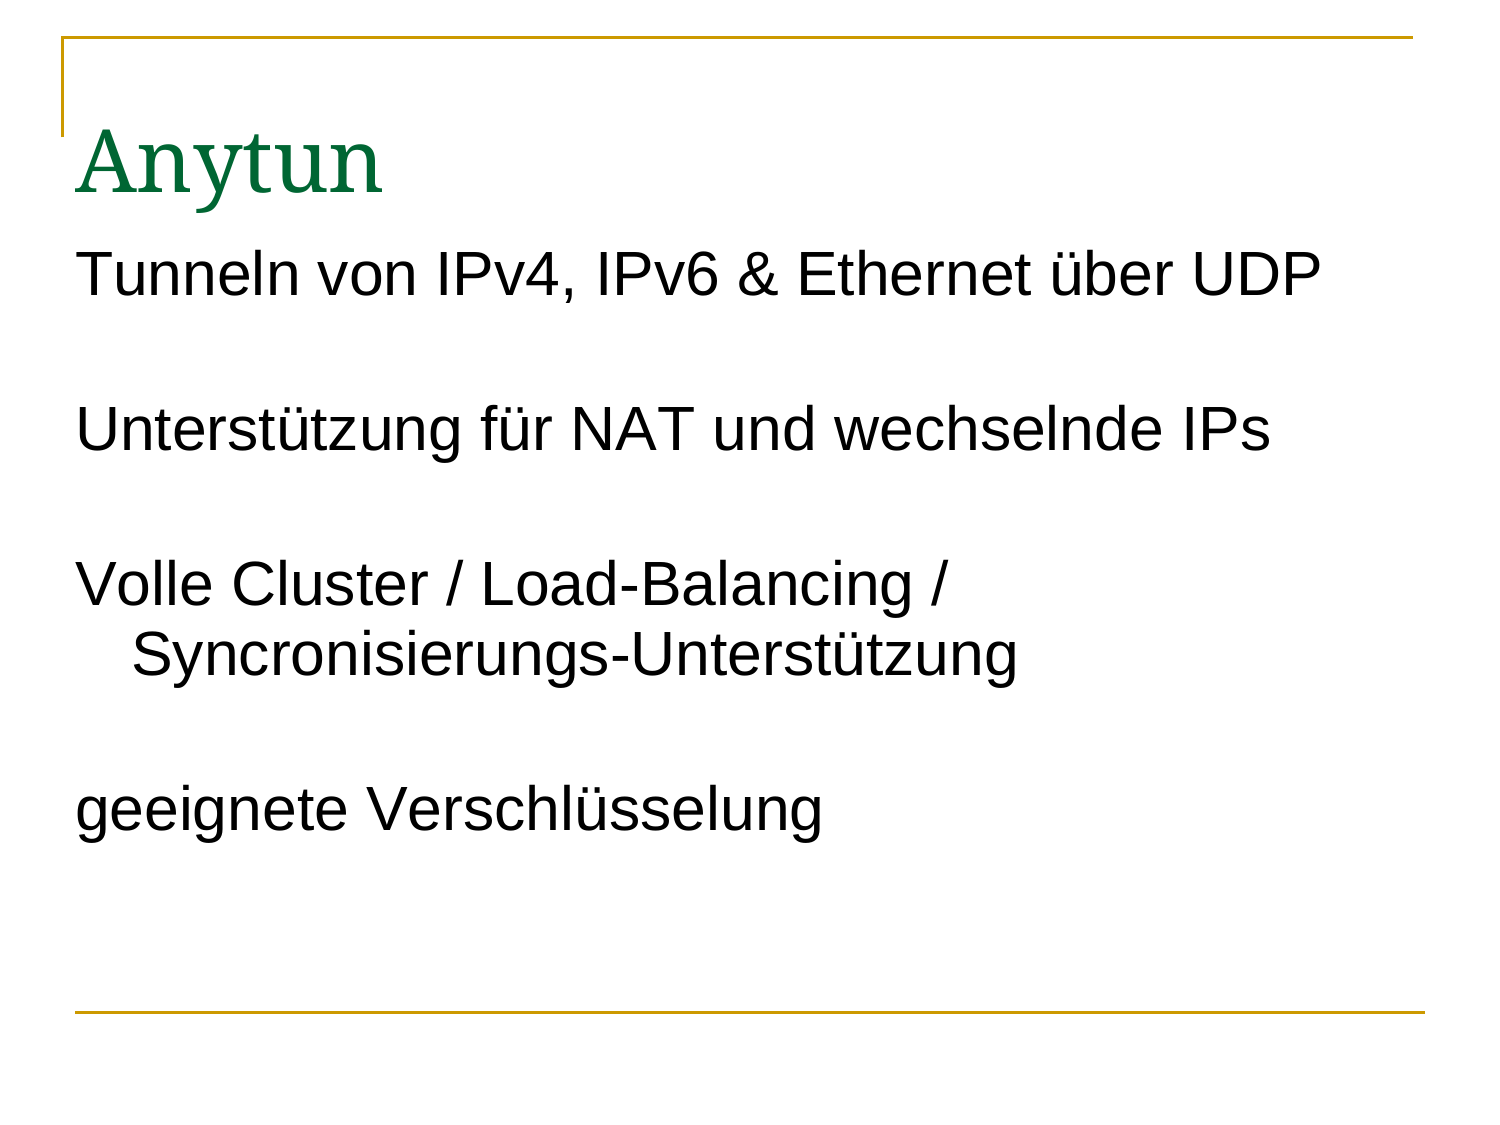

# Anytun
Tunneln von IPv4, IPv6 & Ethernet über UDP
Unterstützung für NAT und wechselnde IPs
Volle Cluster / Load-Balancing / Syncronisierungs-Unterstützung
geeignete Verschlüsselung